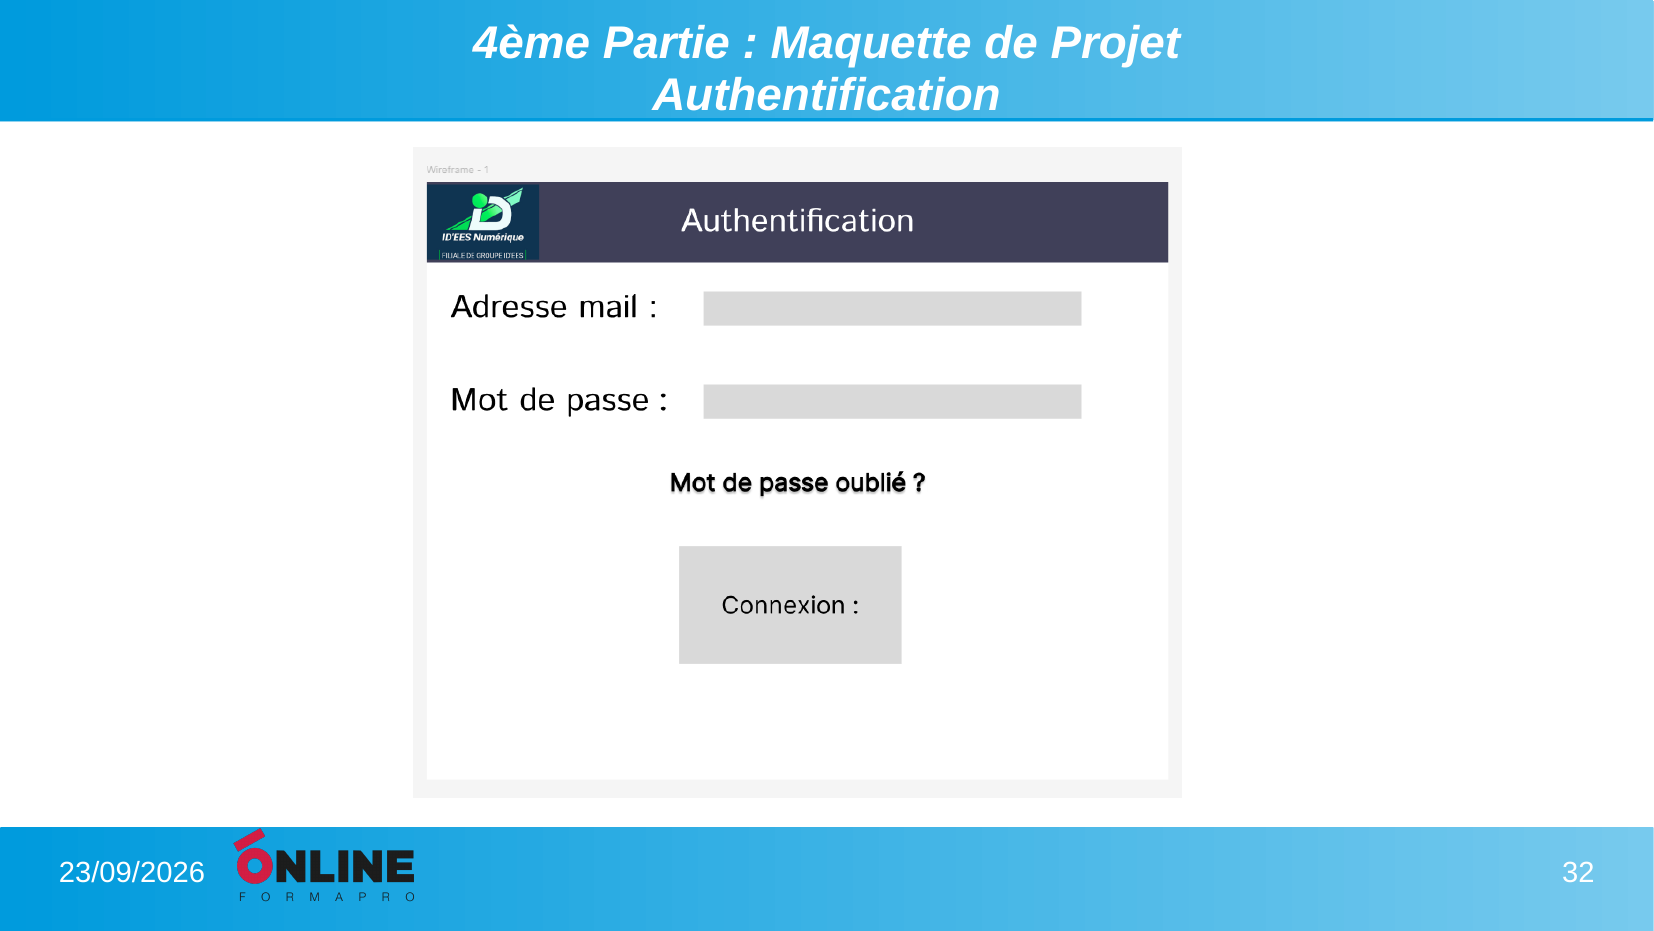

# 4ème Partie : Maquette de Projet Authentification
32